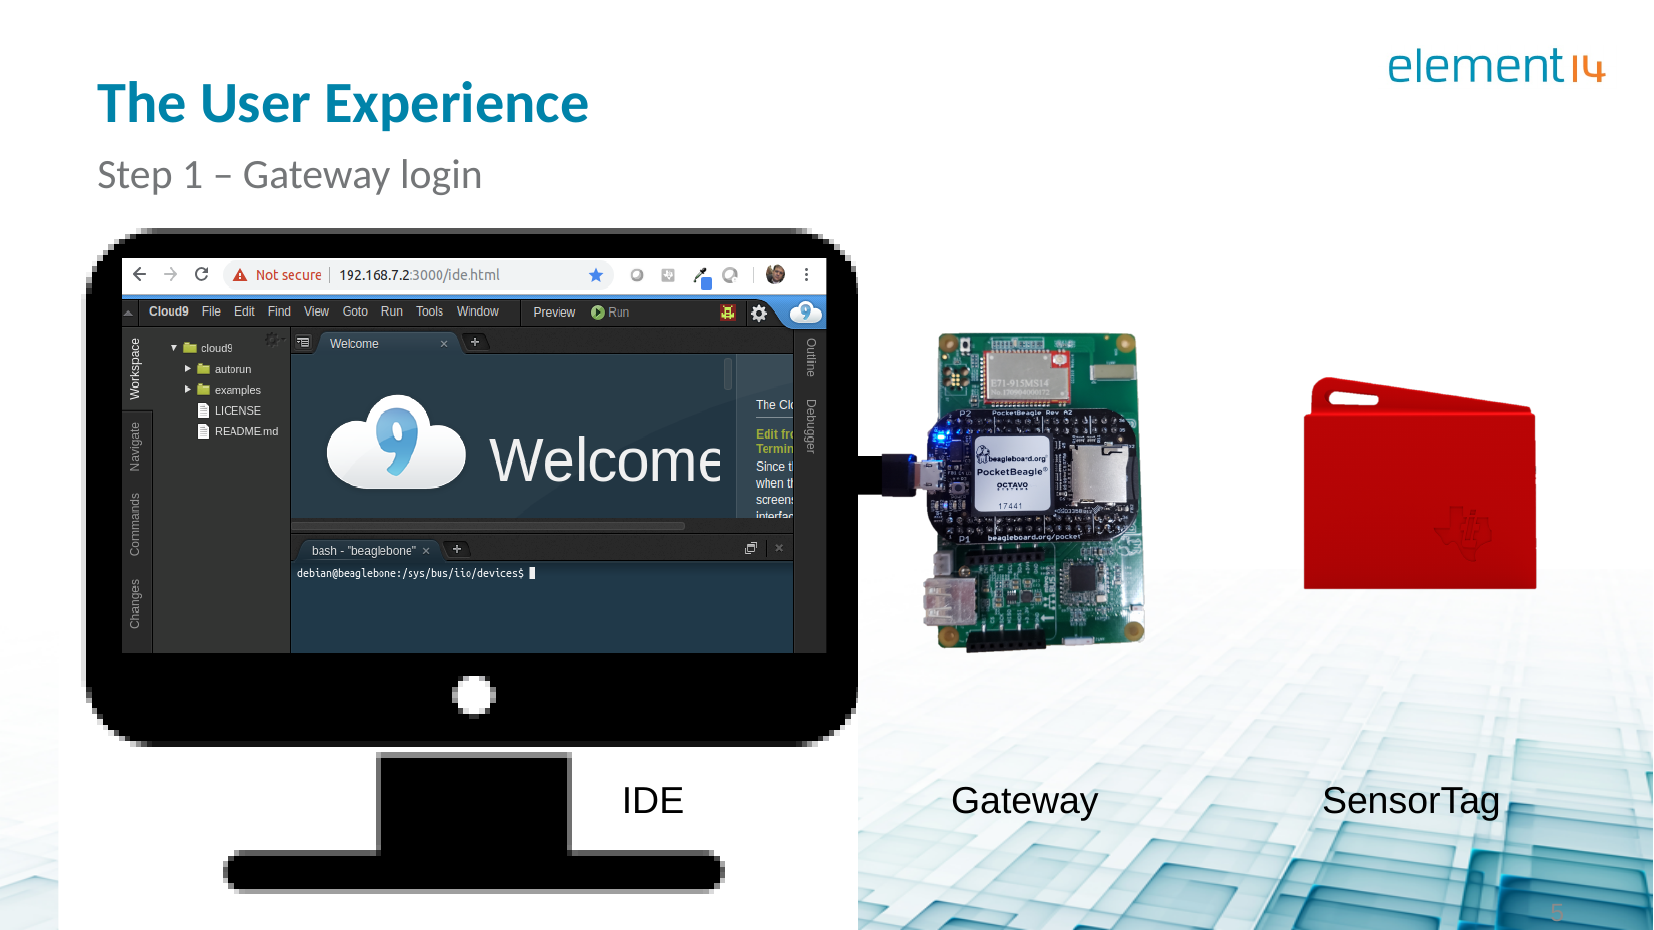

The User Experience
Step 1 – Gateway login
IDE
Gateway
SensorTag